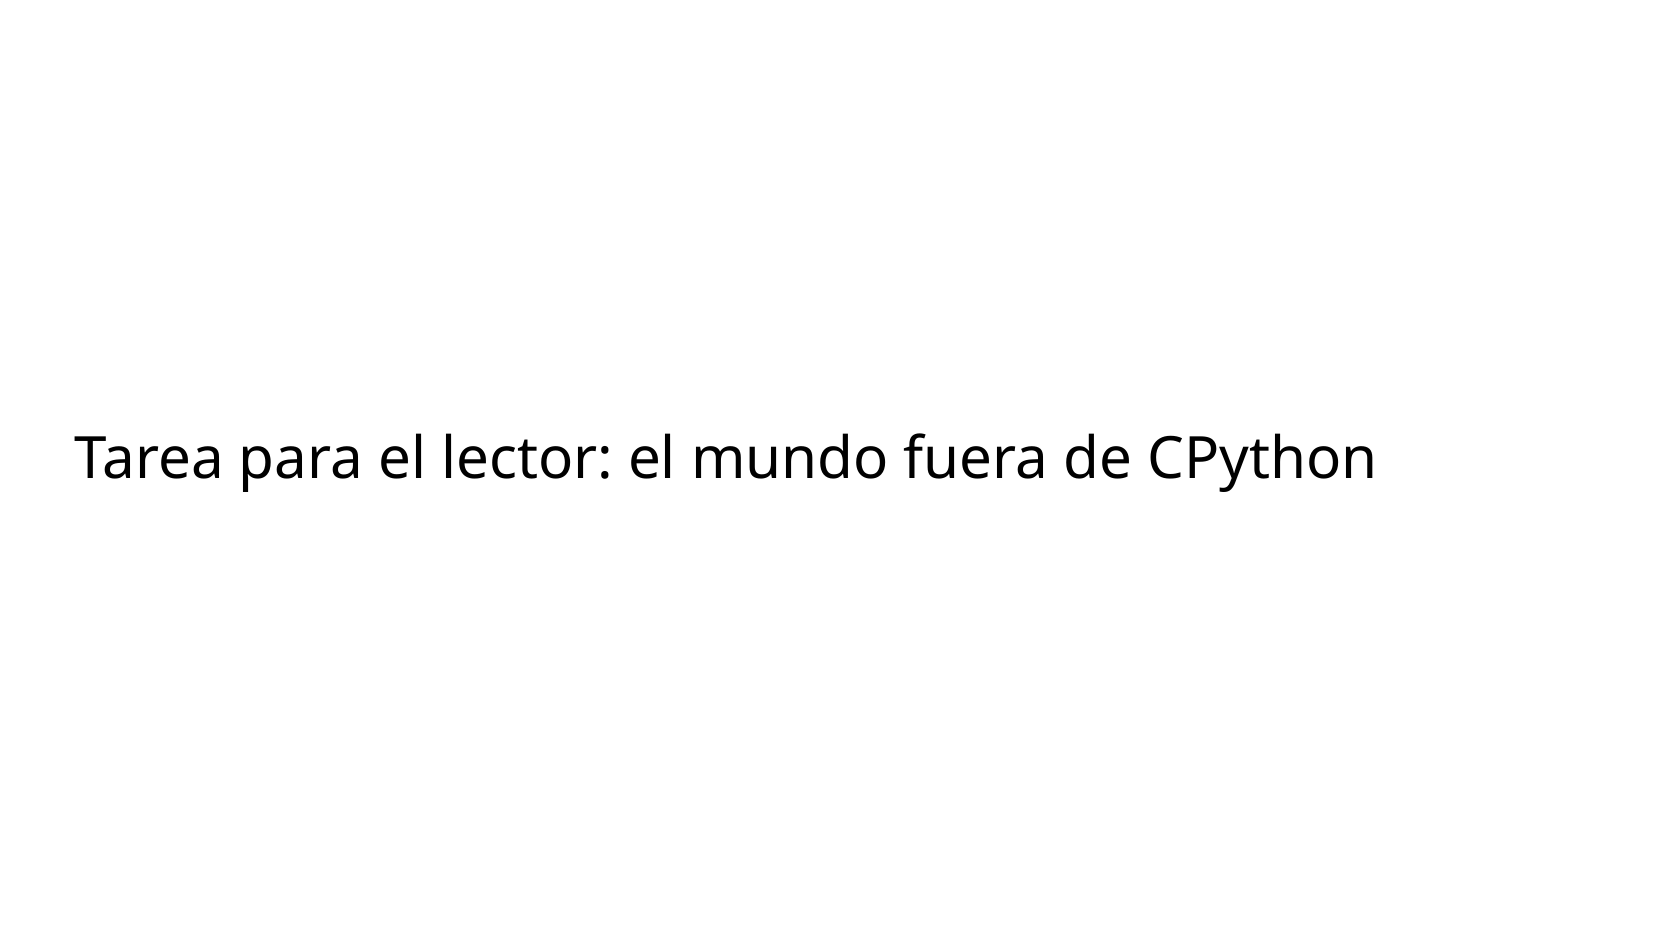

Tarea para el lector: el mundo fuera de CPython